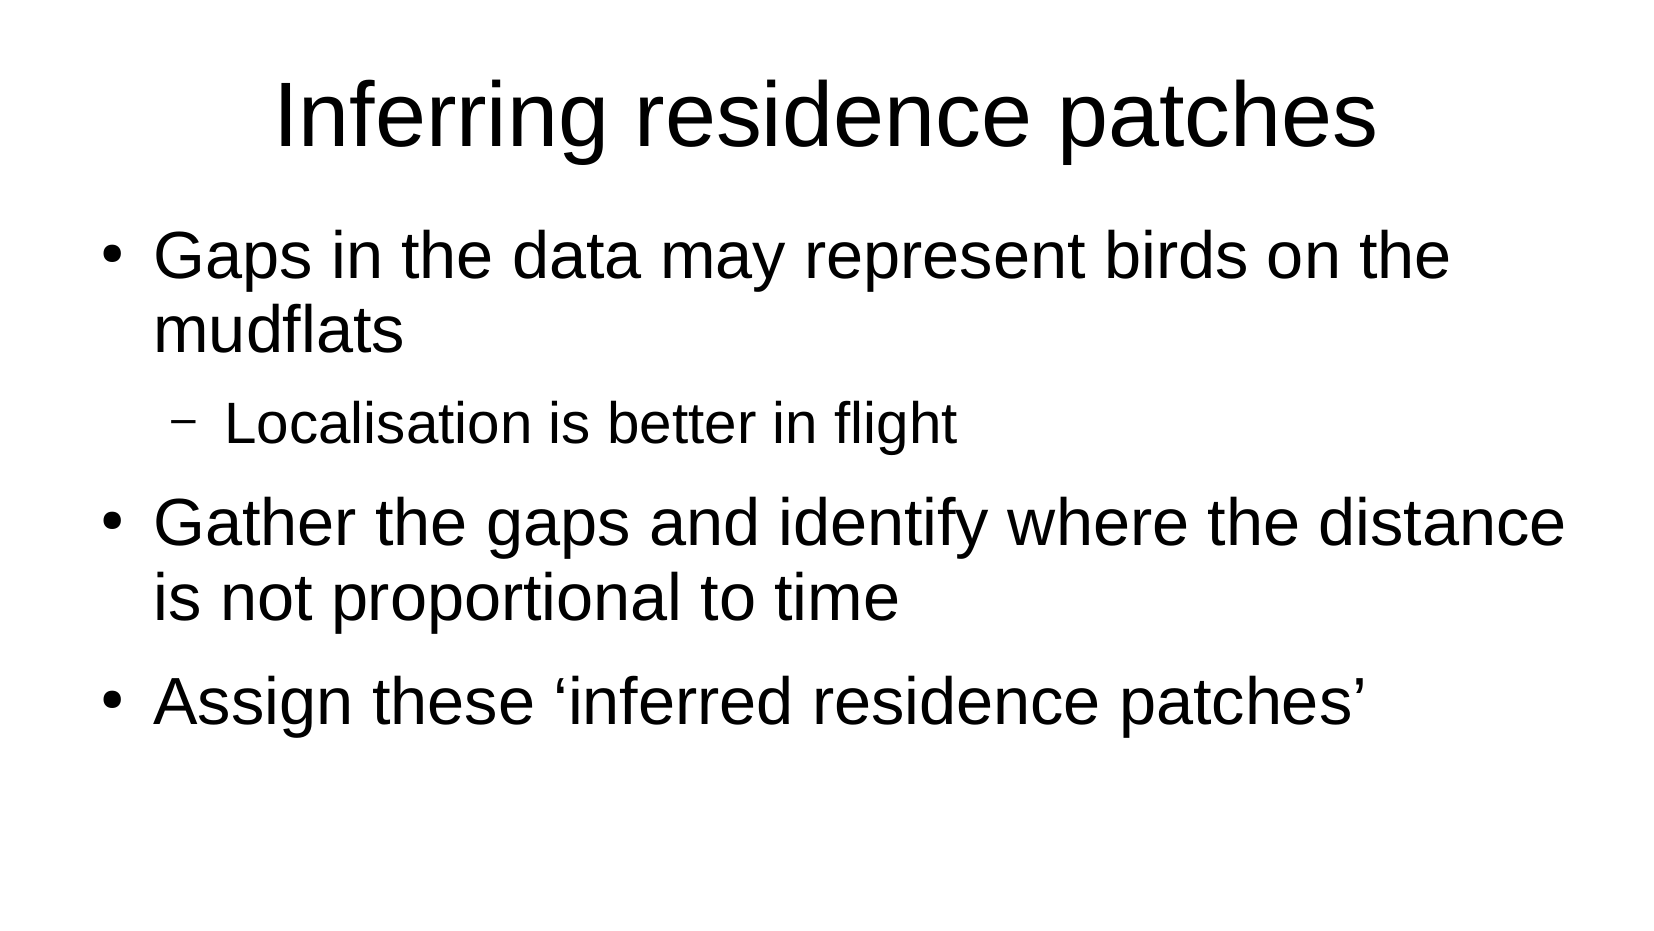

# Inferring residence patches
Gaps in the data may represent birds on the mudflats
Localisation is better in flight
Gather the gaps and identify where the distance is not proportional to time
Assign these ‘inferred residence patches’